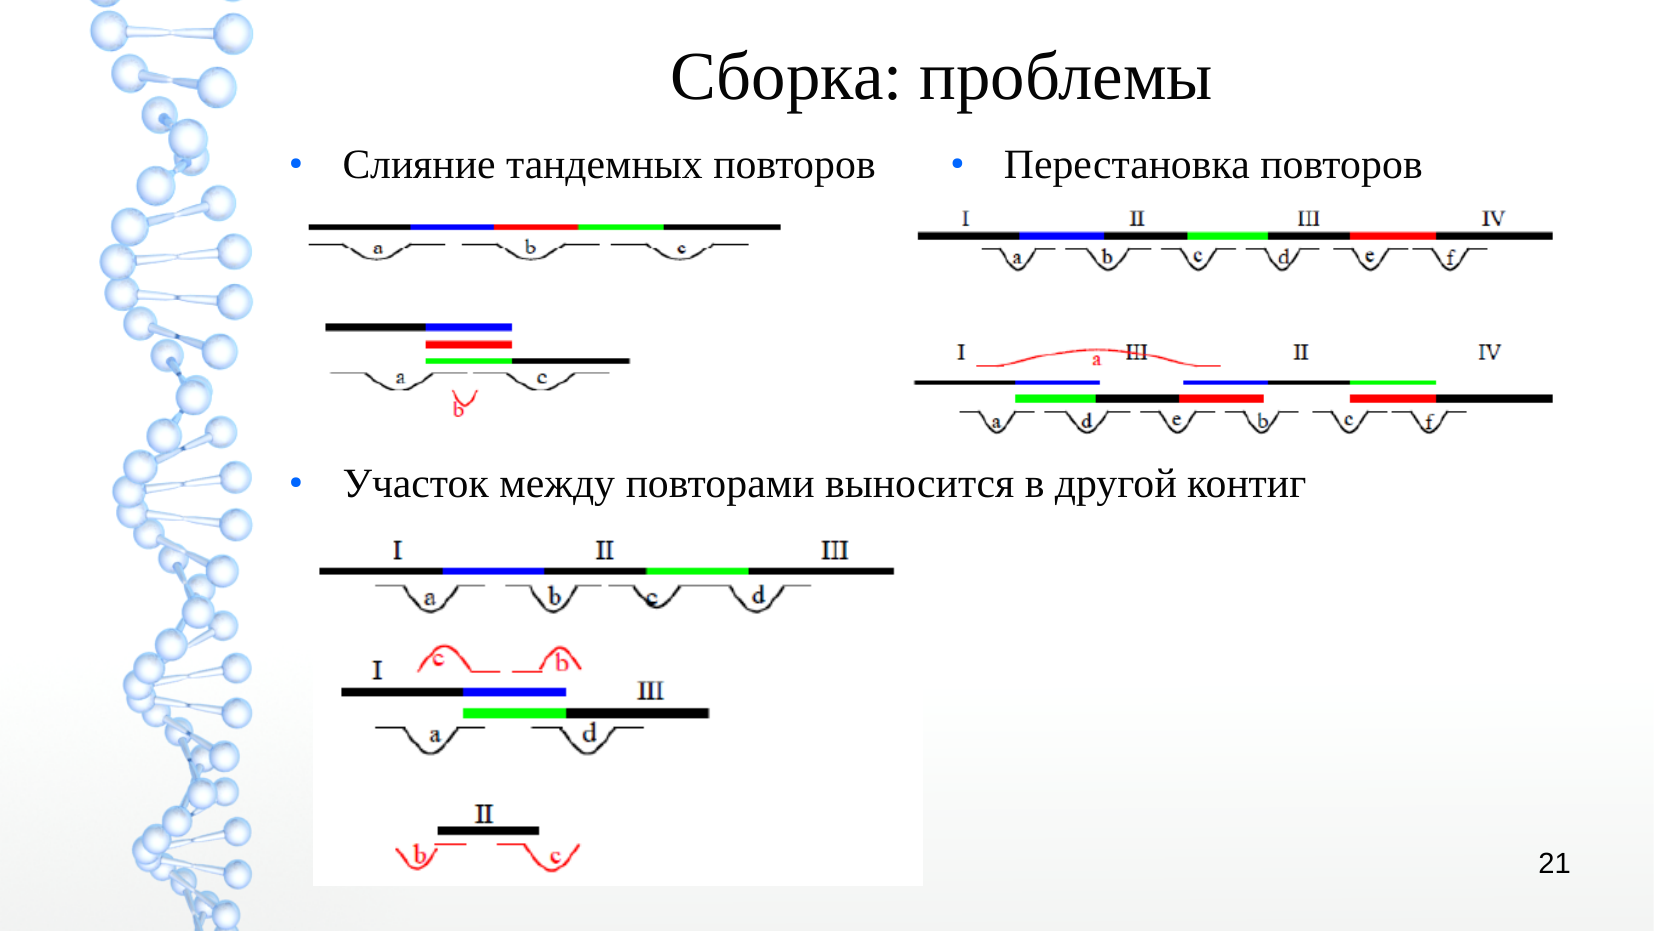

# Сборка: проблемы
Слияние тандемных повторов
Перестановка повторов
Участок между повторами выносится в другой контиг
21